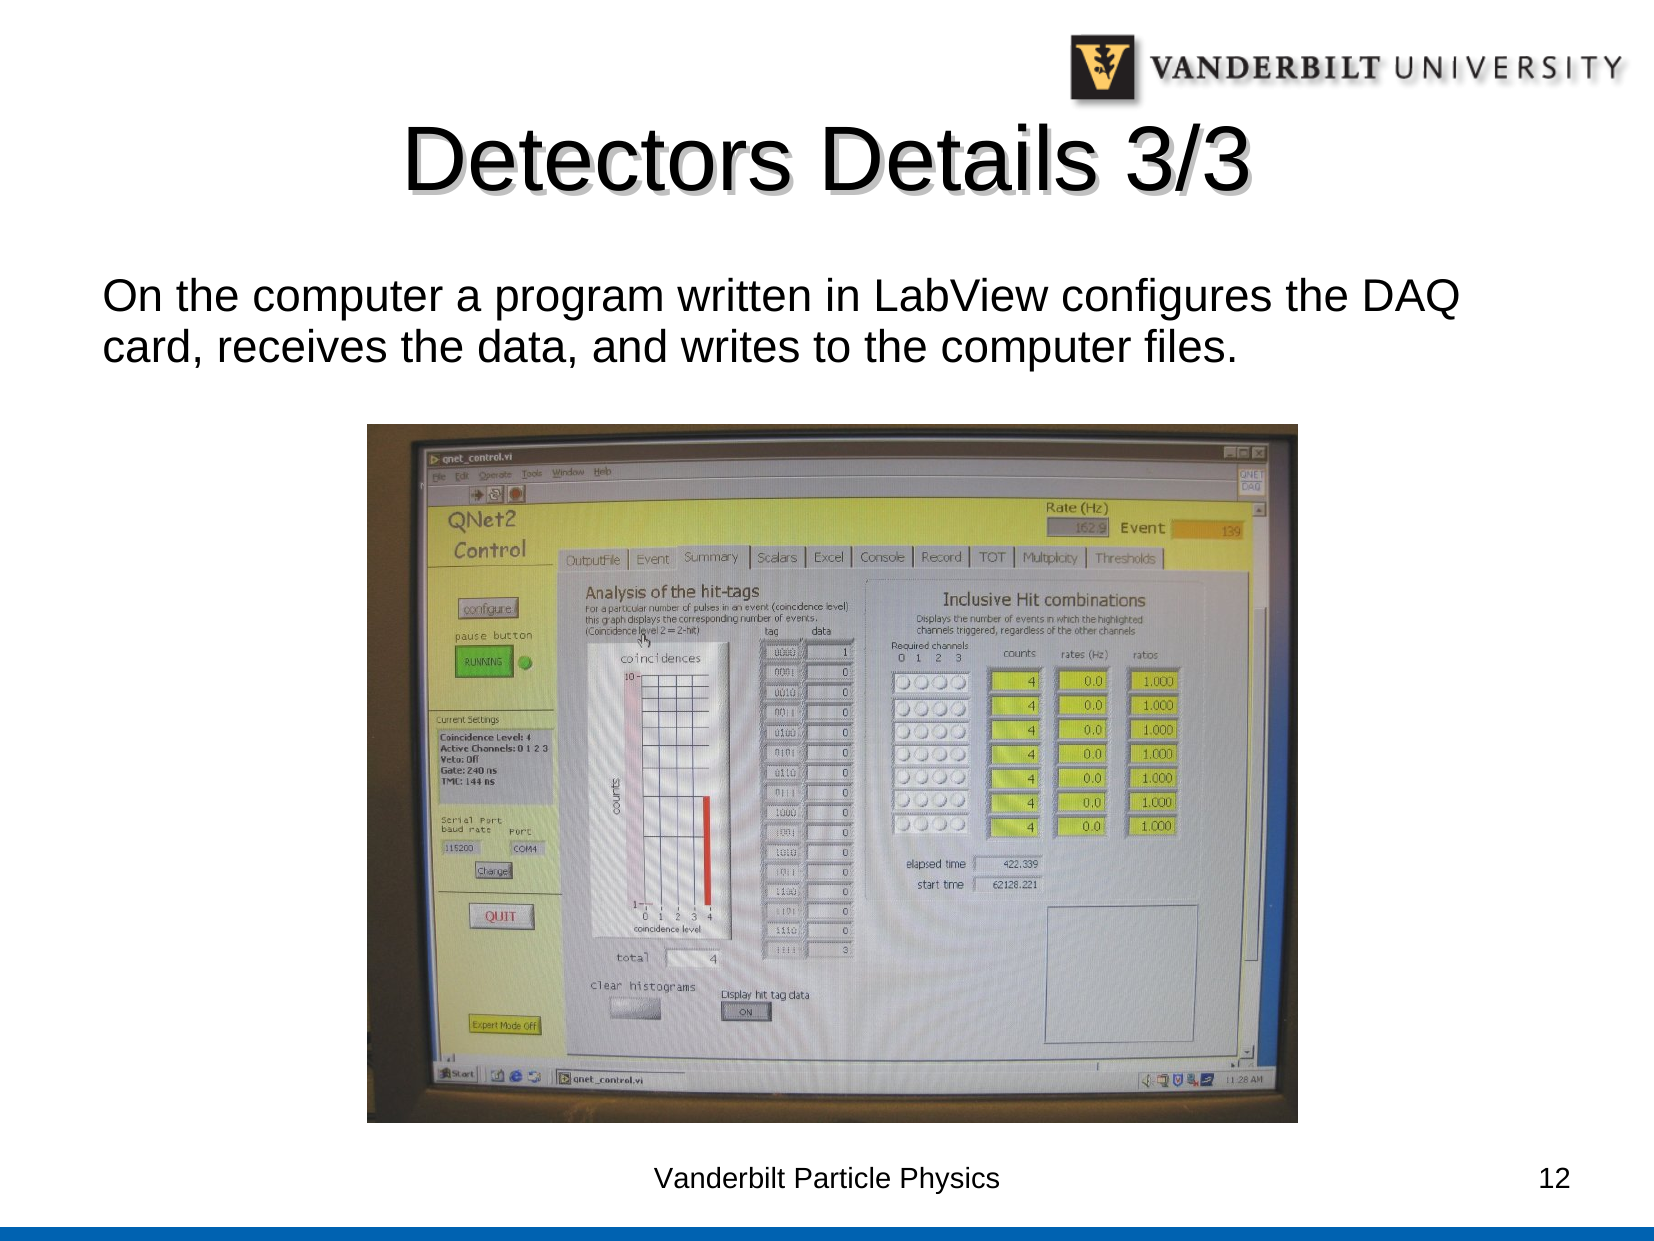

# Detectors Details 3/3
On the computer a program written in LabView configures the DAQ card, receives the data, and writes to the computer files.
Vanderbilt Particle Physics
12